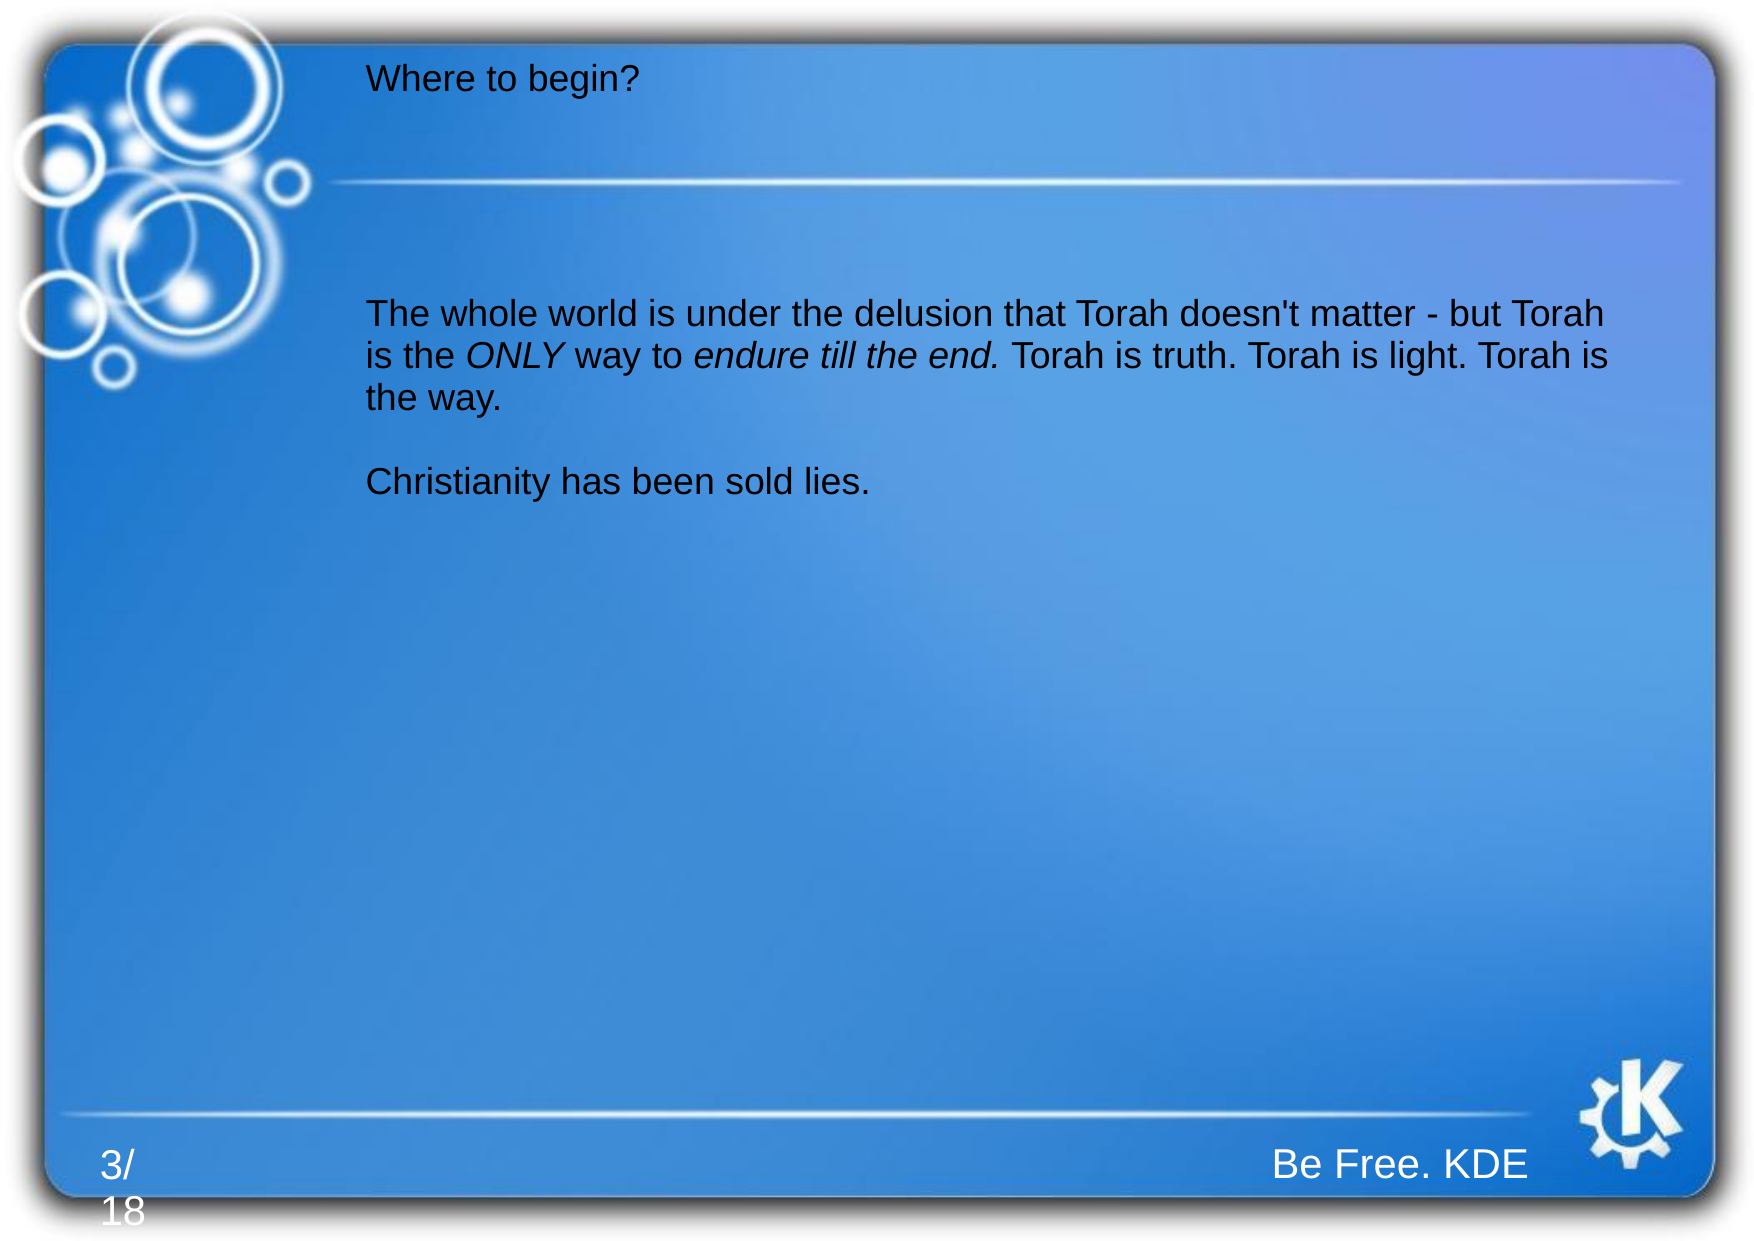

Where to begin?
The whole world is under the delusion that Torah doesn't matter - but Torah is the ONLY way to endure till the end. Torah is truth. Torah is light. Torah is the way.
Christianity has been sold lies.